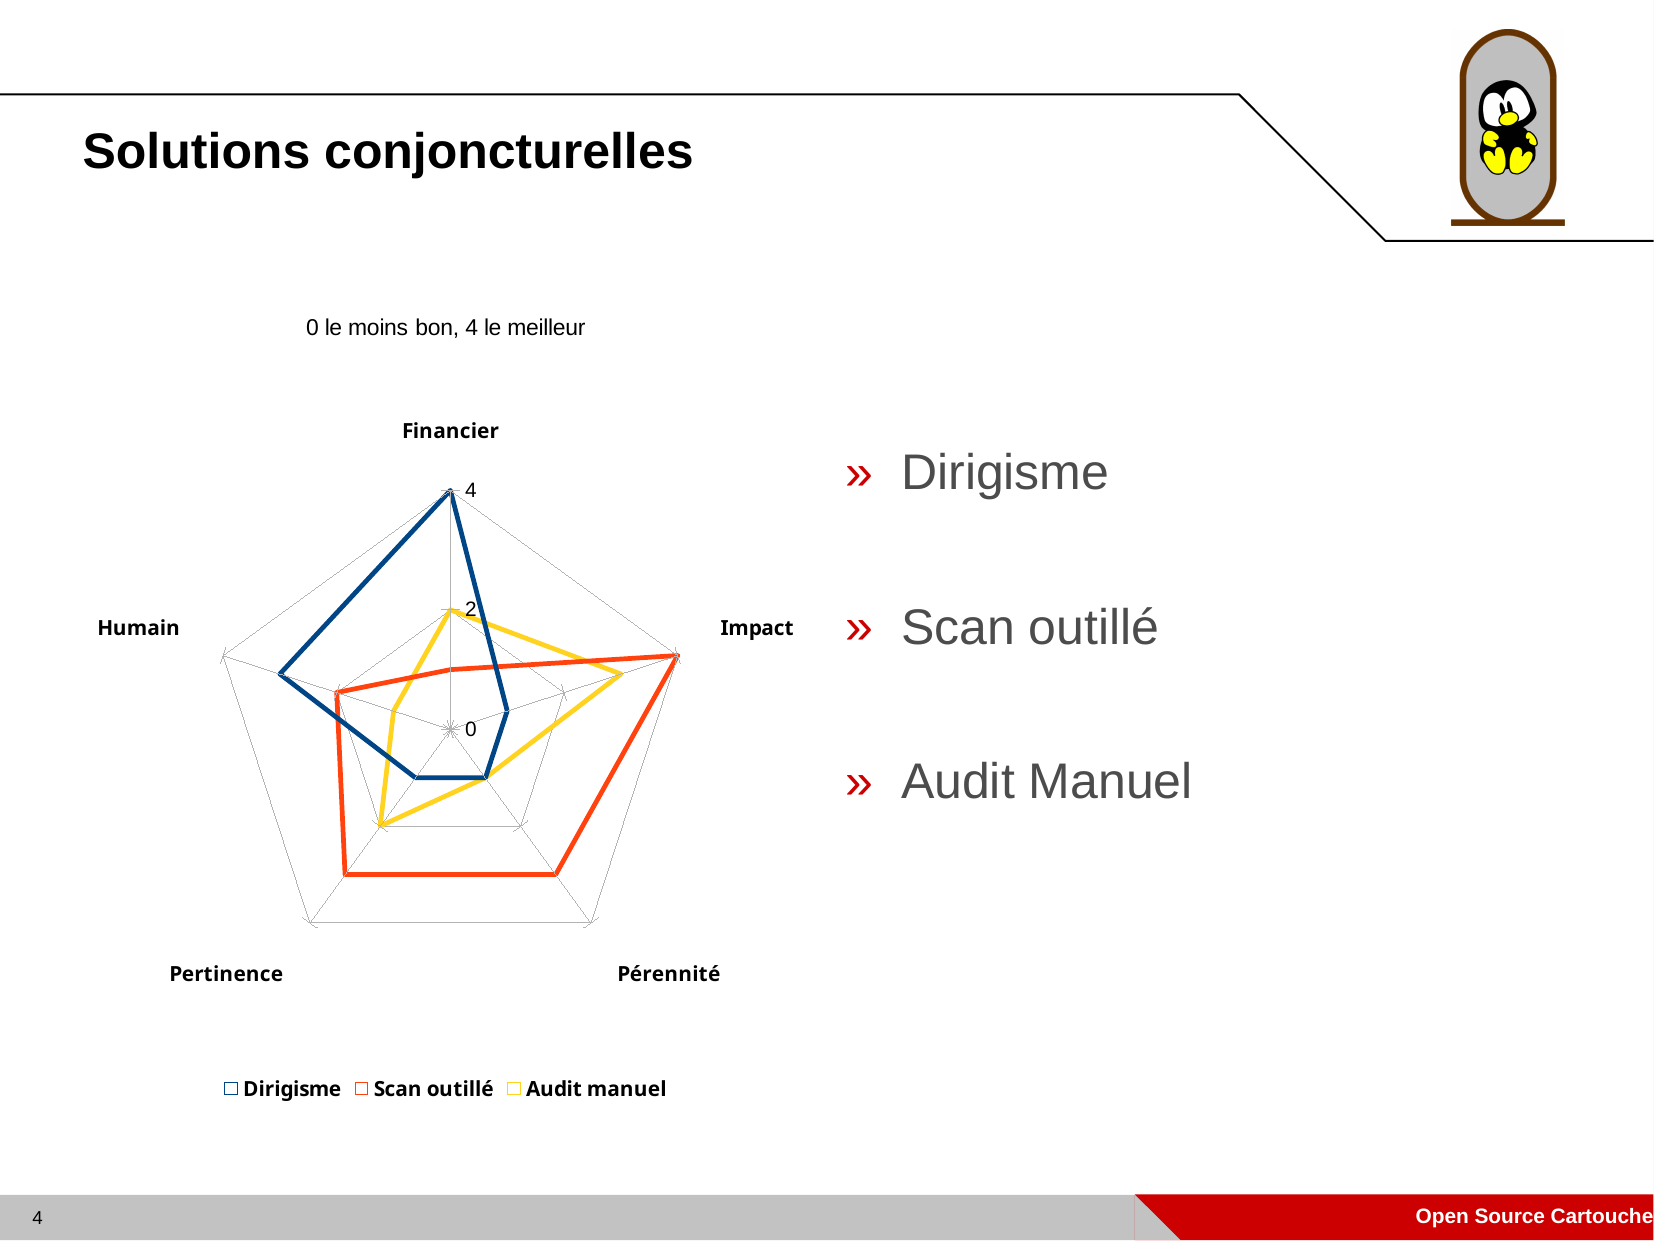

# Solutions conjoncturelles
### Chart: 0 le moins bon, 4 le meilleur
| Category | Dirigisme | Scan outillé | Audit manuel |
|---|---|---|---|
| Financier | 4.0 | 1.0 | 2.0 |
| Humain | 3.0 | 2.0 | 1.0 |
| Pertinence | 1.0 | 3.0 | 2.0 |
| Pérennité | 1.0 | 3.0 | 1.0 |
| Impact | 1.0 | 4.0 | 3.0 |
Dirigisme
Scan outillé
Audit Manuel